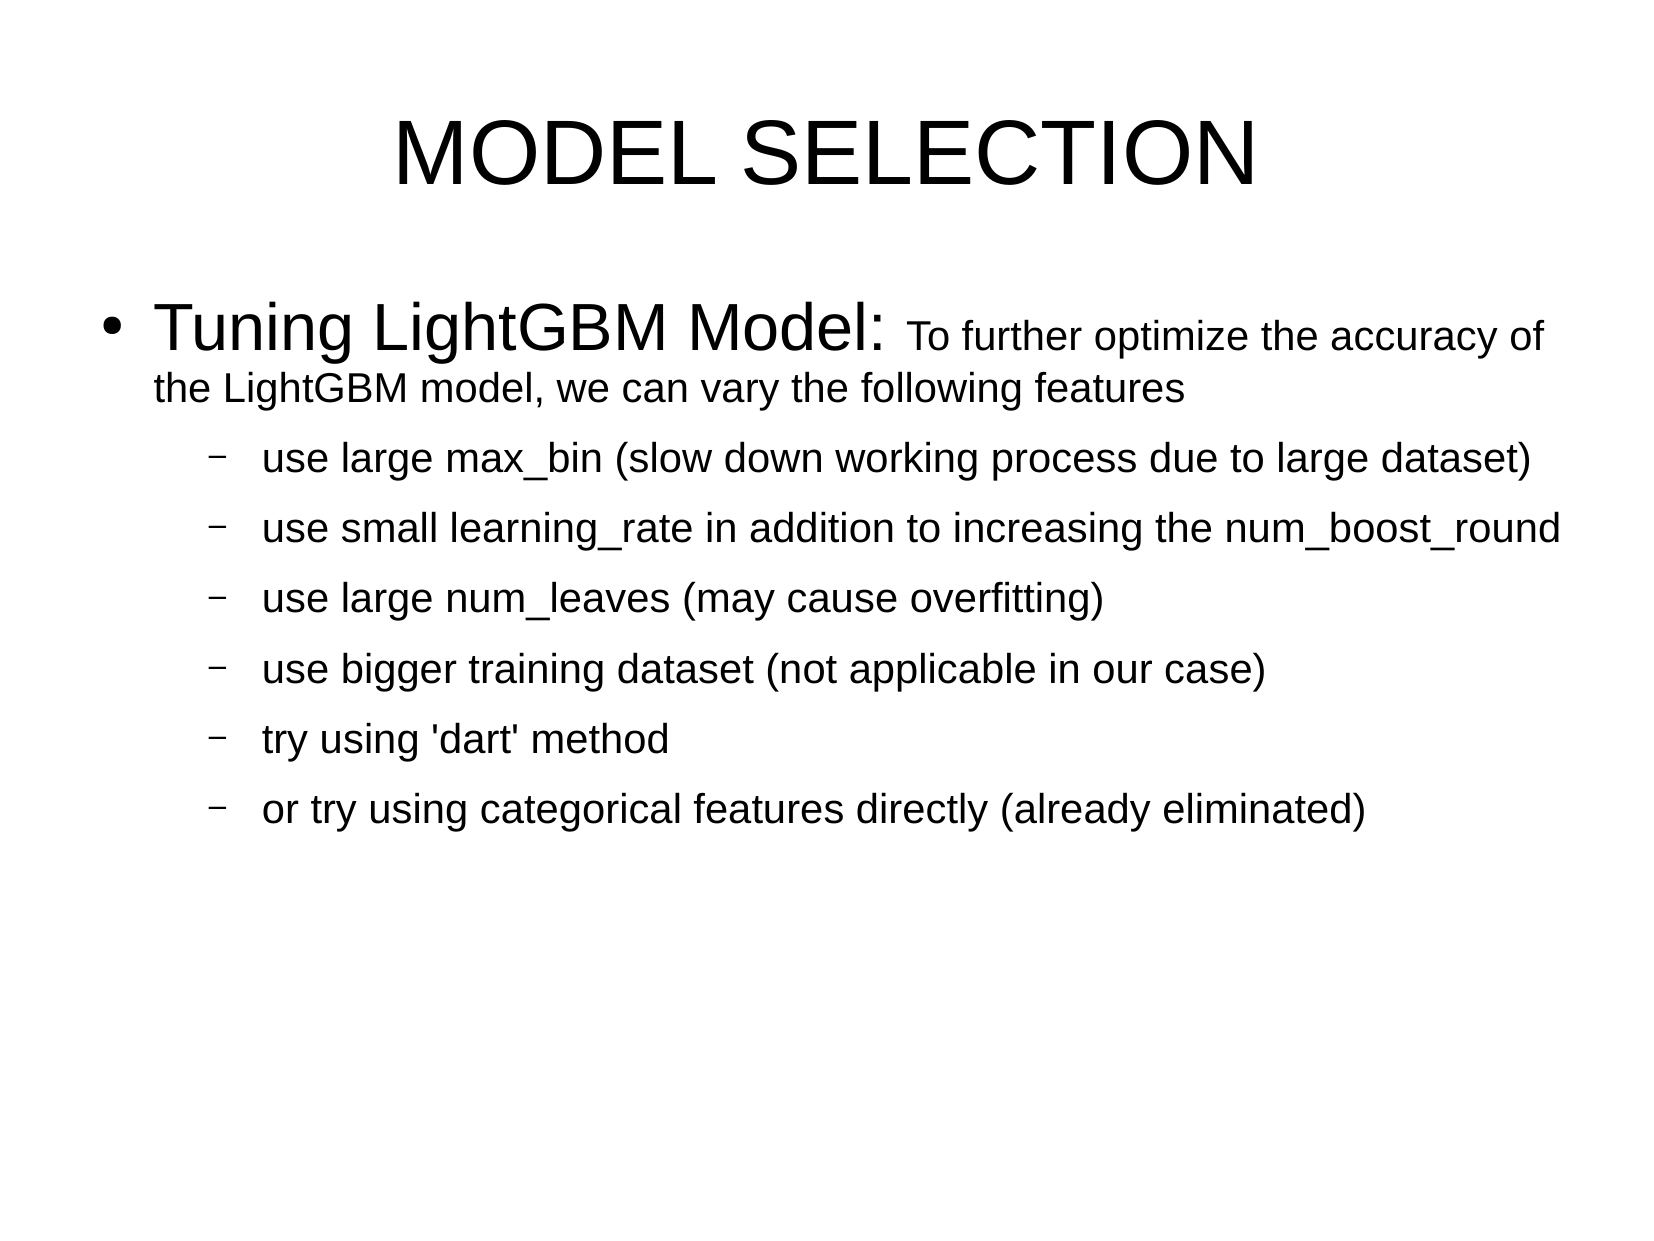

# MODEL SELECTION
Tuning LightGBM Model: To further optimize the accuracy of the LightGBM model, we can vary the following features
use large max_bin (slow down working process due to large dataset)
use small learning_rate in addition to increasing the num_boost_round
use large num_leaves (may cause overfitting)
use bigger training dataset (not applicable in our case)
try using 'dart' method
or try using categorical features directly (already eliminated)